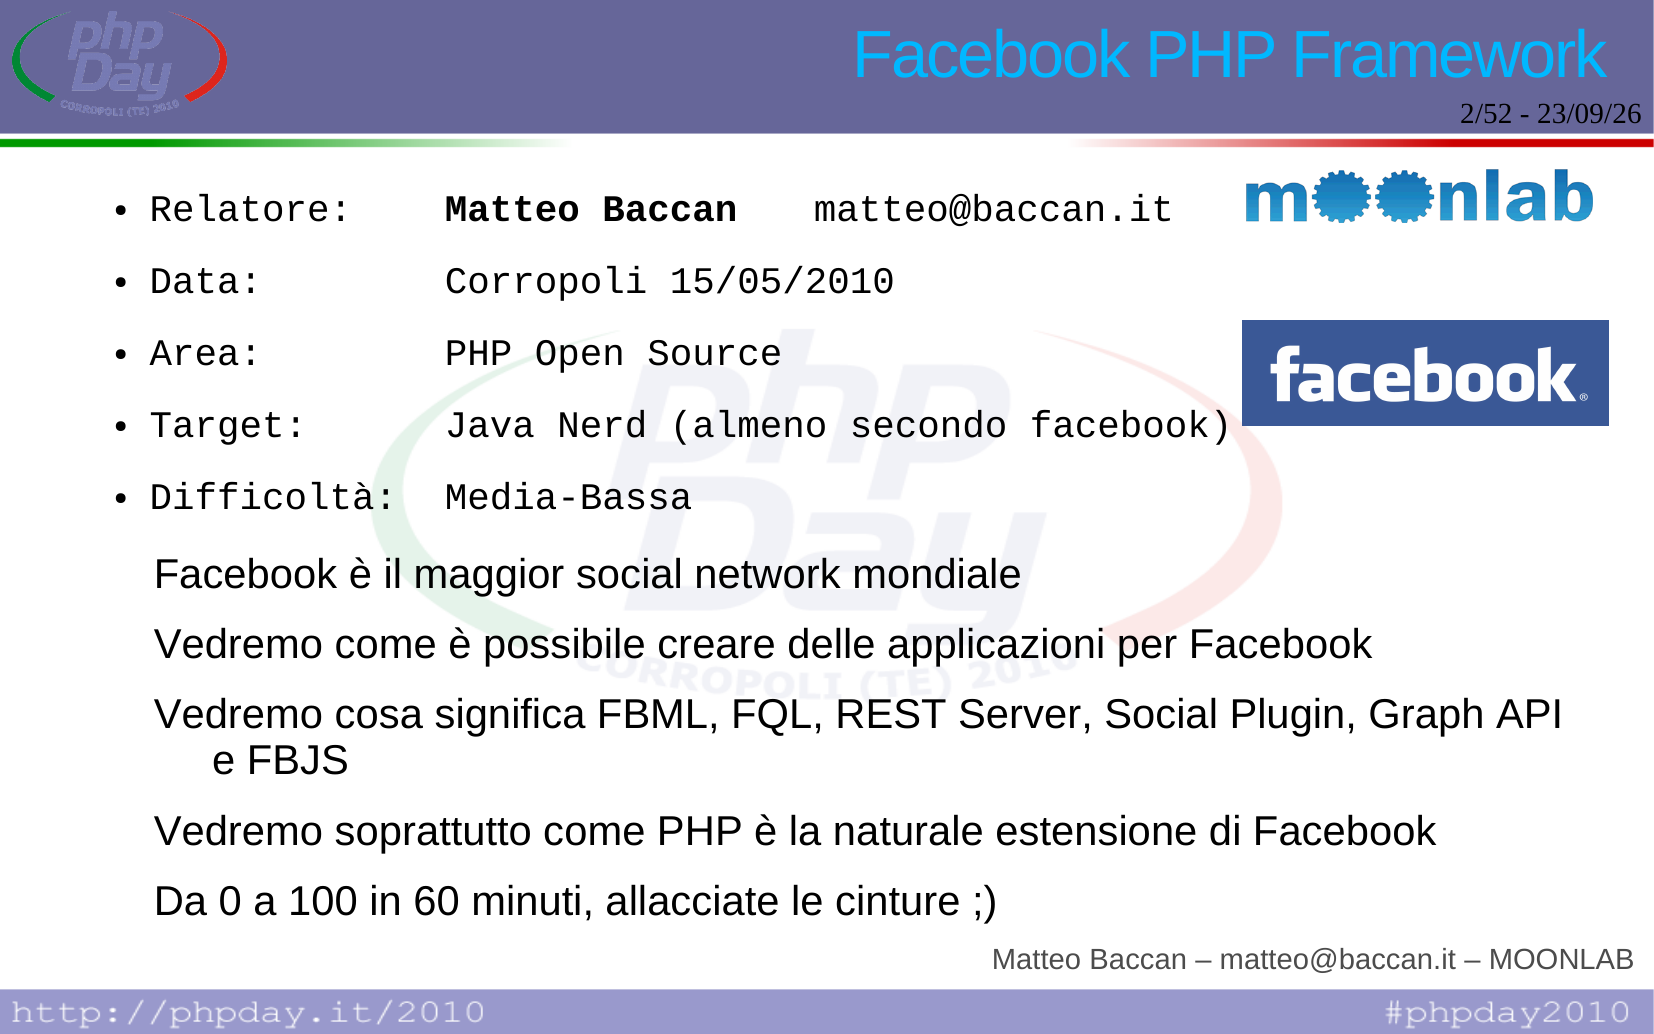

# Facebook PHP Framework
2
Relatore: 	Matteo Baccan		matteo@baccan.it
Data:			Corropoli 15/05/2010
Area:			PHP Open Source
Target:		Java Nerd (almeno secondo facebook)
Difficoltà:	Media-Bassa
Facebook è il maggior social network mondiale
Vedremo come è possibile creare delle applicazioni per Facebook
Vedremo cosa significa FBML, FQL, REST Server, Social Plugin, Graph API e FBJS
Vedremo soprattutto come PHP è la naturale estensione di Facebook
Da 0 a 100 in 60 minuti, allacciate le cinture ;)